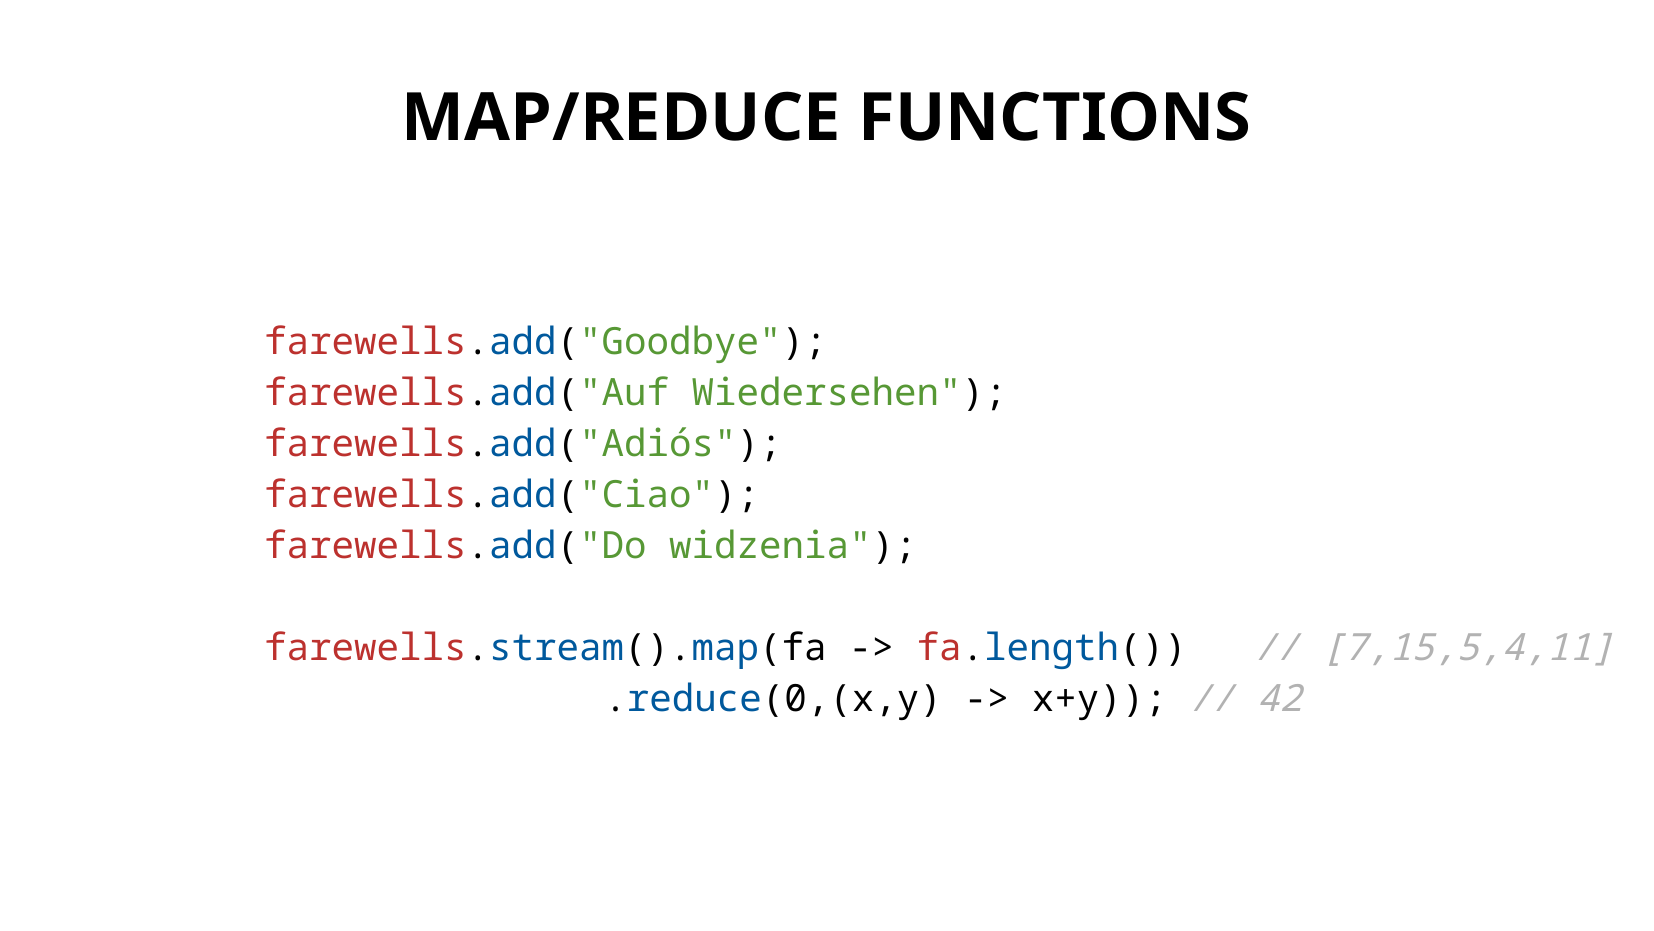

# MAP/REDUCE FUNCTIONS
farewells.add("Goodbye");
farewells.add("Auf Wiedersehen");
farewells.add("Adiós");
farewells.add("Ciao");
farewells.add("Do widzenia");
farewells.stream().map(fa -> fa.length()) // [7,15,5,4,11]
 	 .reduce(0,(x,y) -> x+y)); // 42